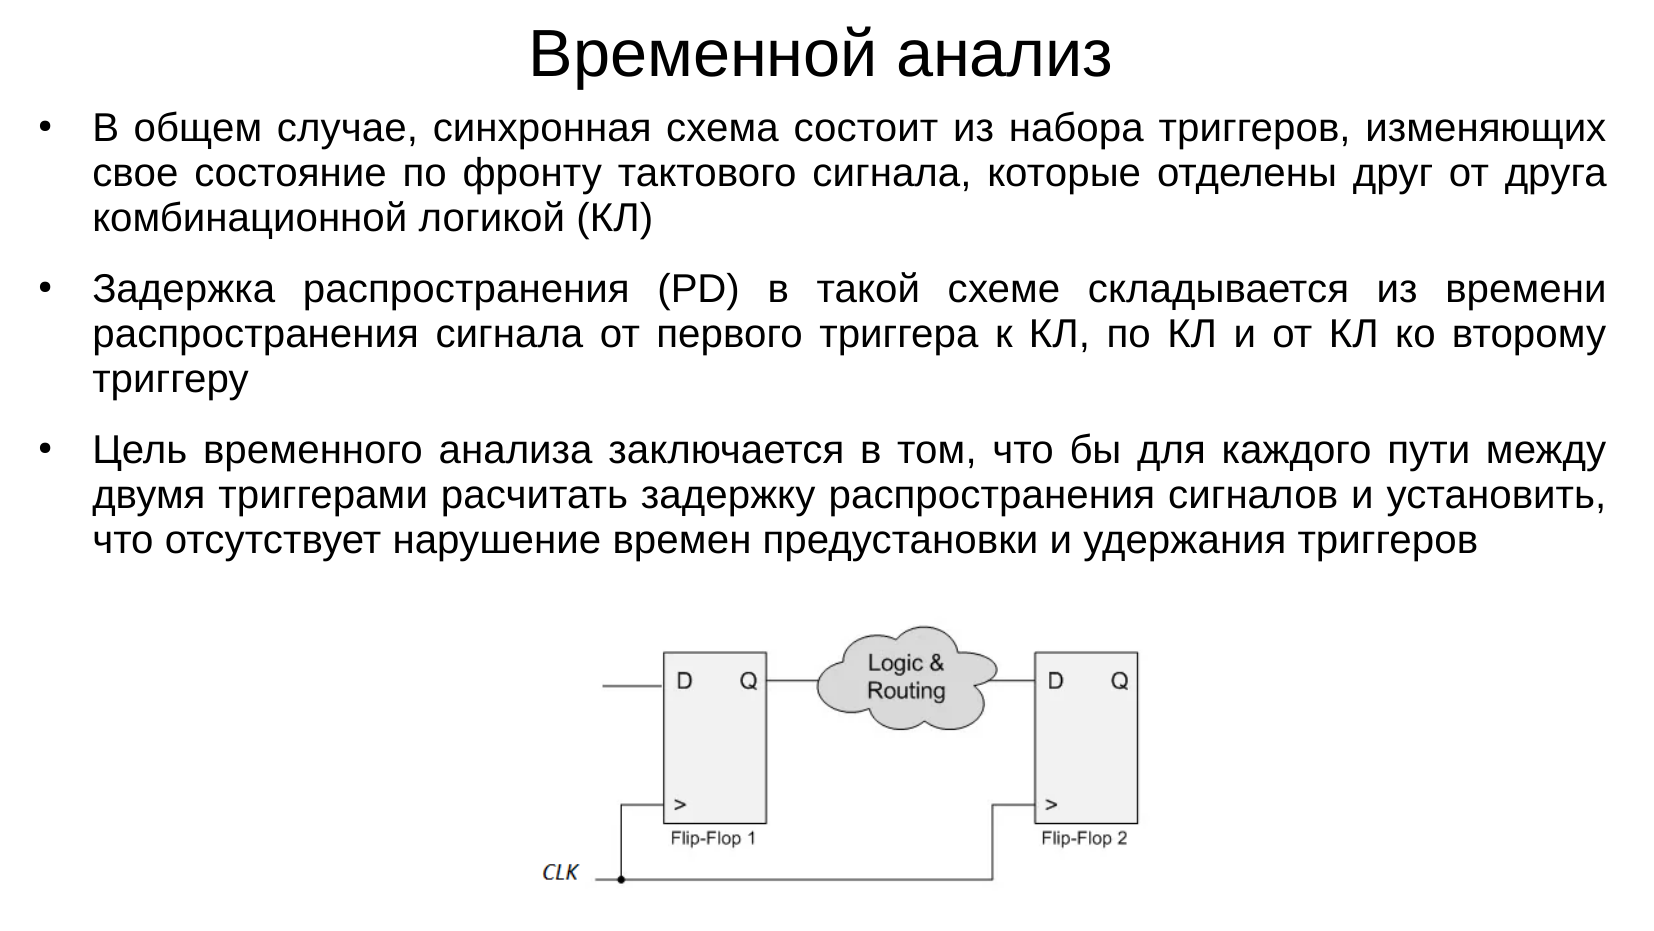

# Временной анализ
В общем случае, синхронная схема состоит из набора триггеров, изменяющих свое состояние по фронту тактового сигнала, которые отделены друг от друга комбинационной логикой (КЛ)
Задержка распространения (PD) в такой схеме складывается из времени распространения сигнала от первого триггера к КЛ, по КЛ и от КЛ ко второму триггеру
Цель временного анализа заключается в том, что бы для каждого пути между двумя триггерами расчитать задержку распространения сигналов и установить, что отсутствует нарушение времен предустановки и удержания триггеров